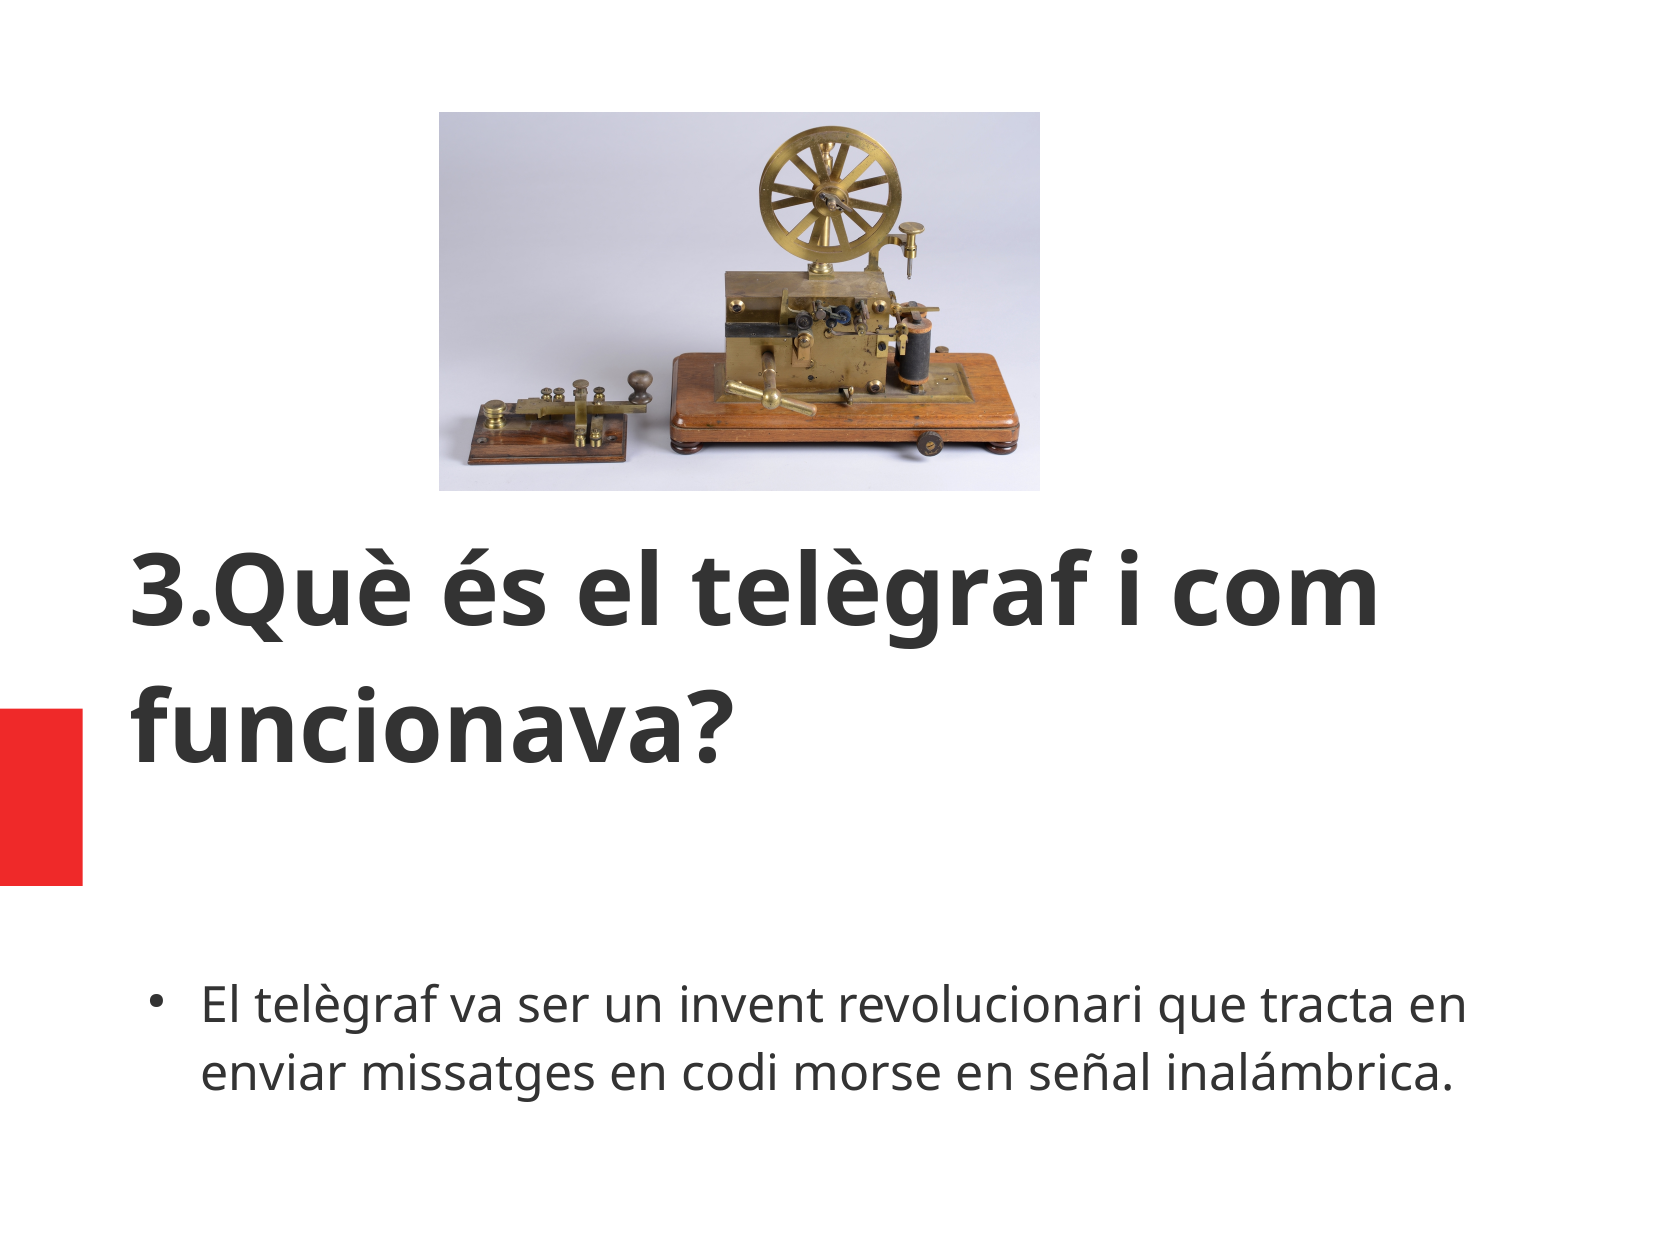

# 3.Què és el telègraf i com funcionava?
El telègraf va ser un invent revolucionari que tracta en enviar missatges en codi morse en señal inalámbrica.